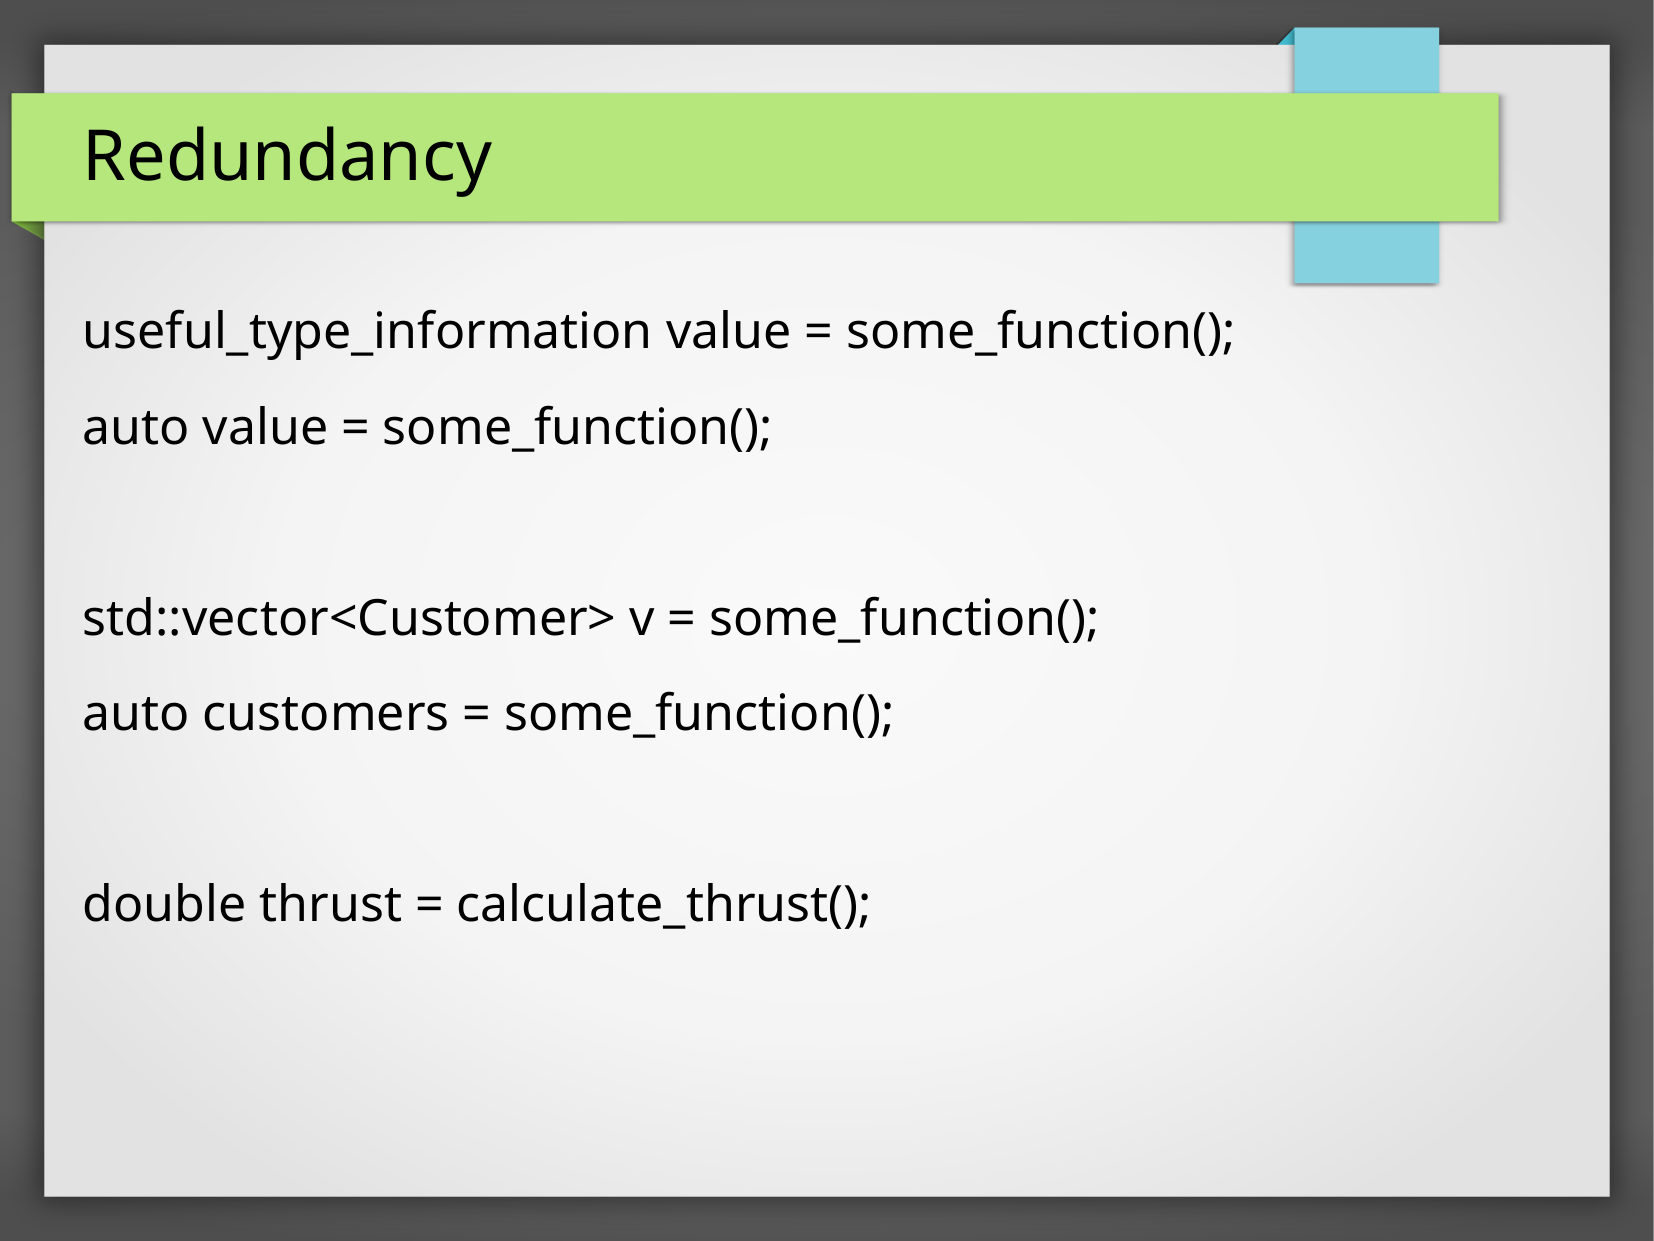

# Redundancy
useful_type_information value = some_function();
auto value = some_function();
std::vector<Customer> v = some_function();
auto customers = some_function();
double thrust = calculate_thrust();